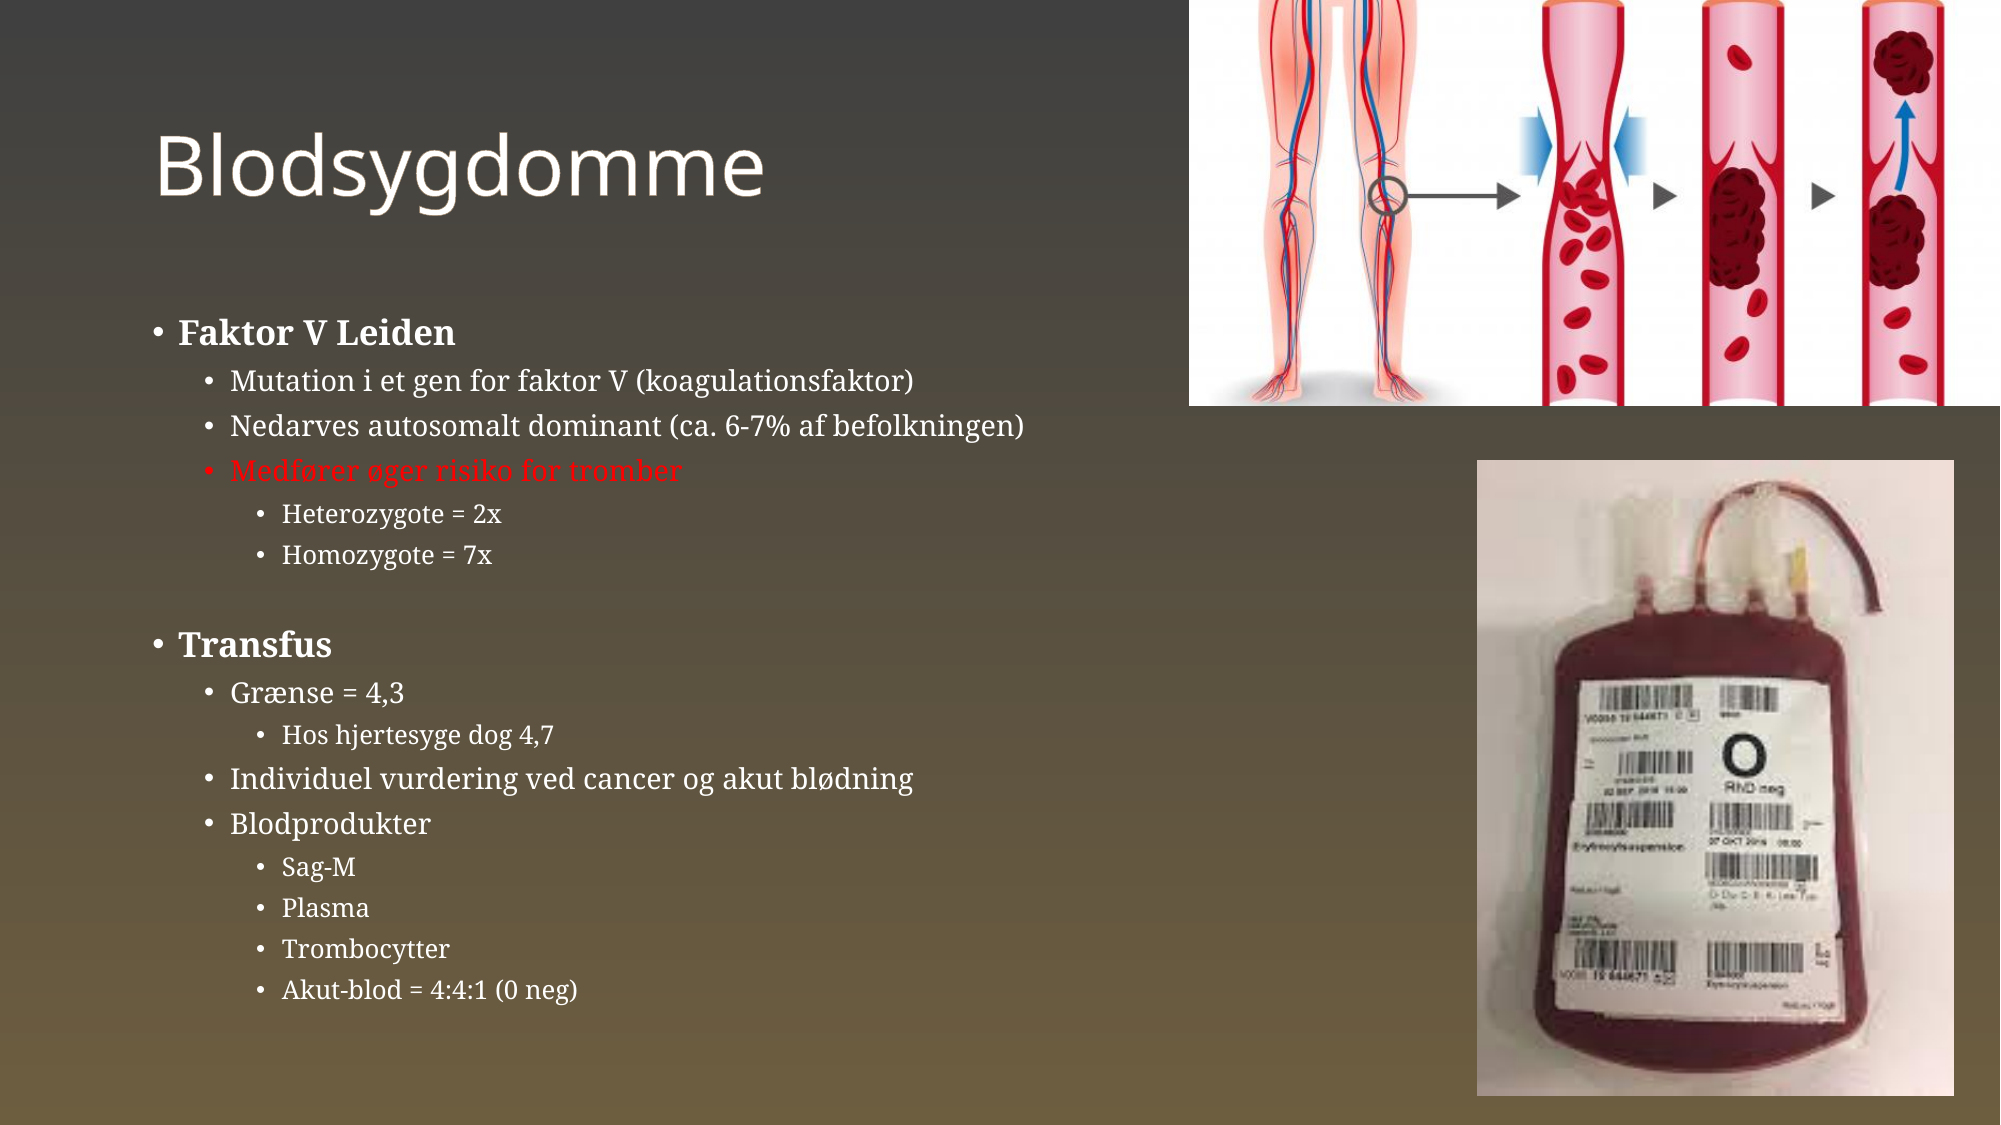

# Blodsygdomme
Faktor V Leiden
Mutation i et gen for faktor V (koagulationsfaktor)
Nedarves autosomalt dominant (ca. 6-7% af befolkningen)
Medfører øger risiko for tromber
Heterozygote = 2x
Homozygote = 7x
Transfus
Grænse = 4,3
Hos hjertesyge dog 4,7
Individuel vurdering ved cancer og akut blødning
Blodprodukter
Sag-M
Plasma
Trombocytter
Akut-blod = 4:4:1 (0 neg)